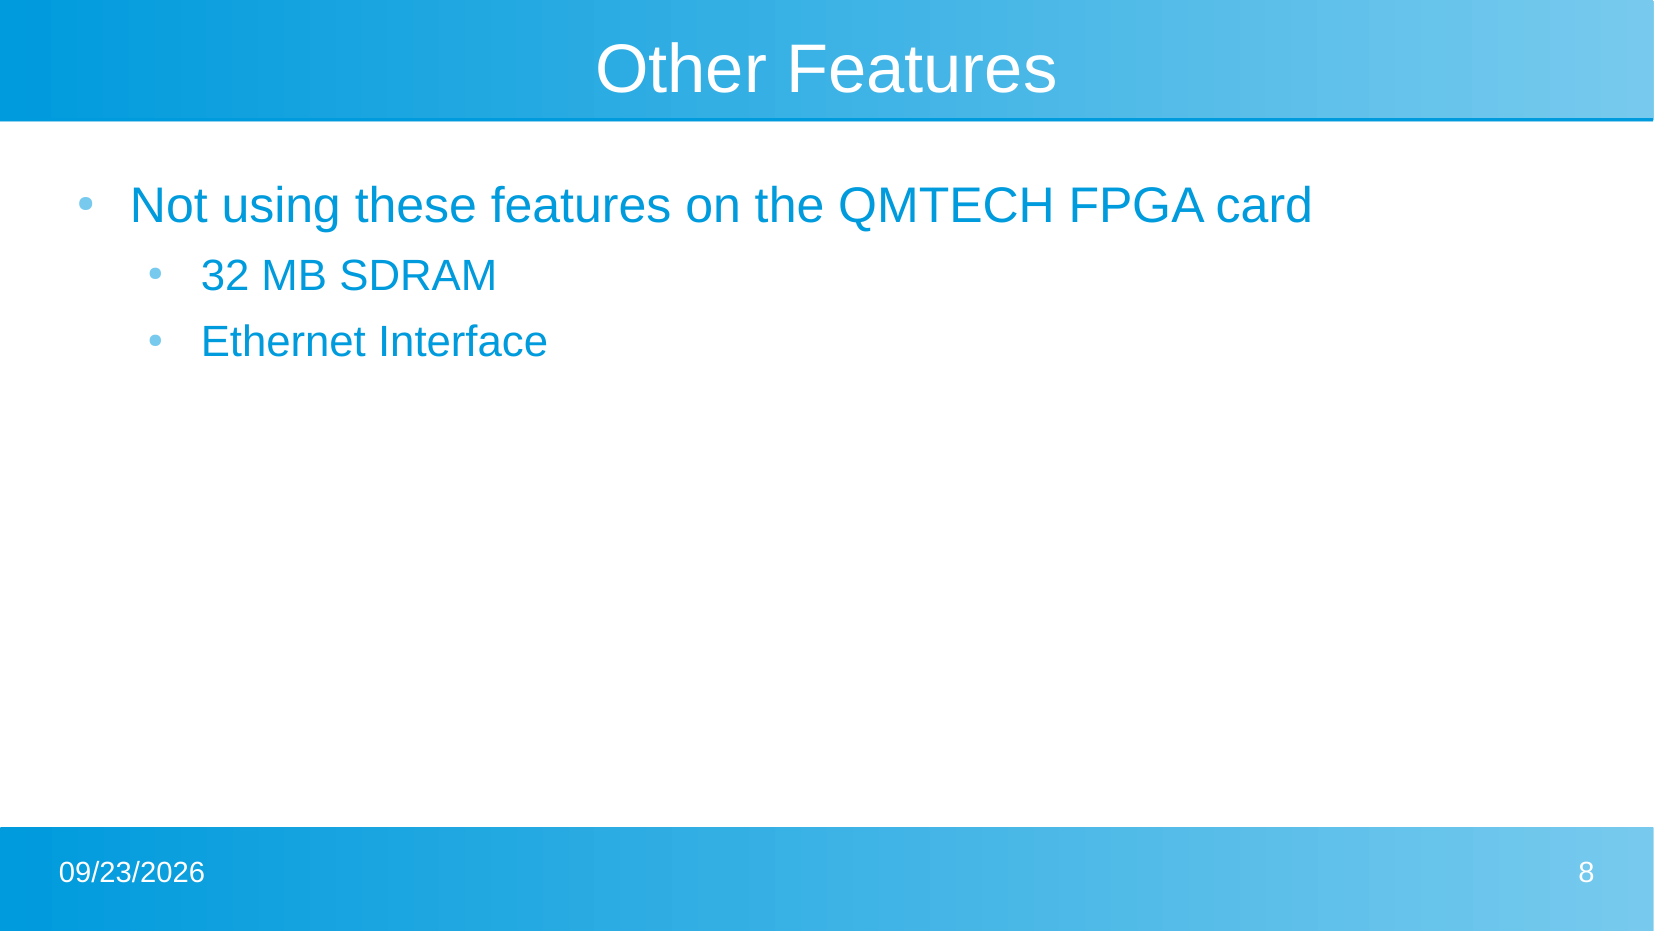

# Other Features
Not using these features on the QMTECH FPGA card
32 MB SDRAM
Ethernet Interface
8